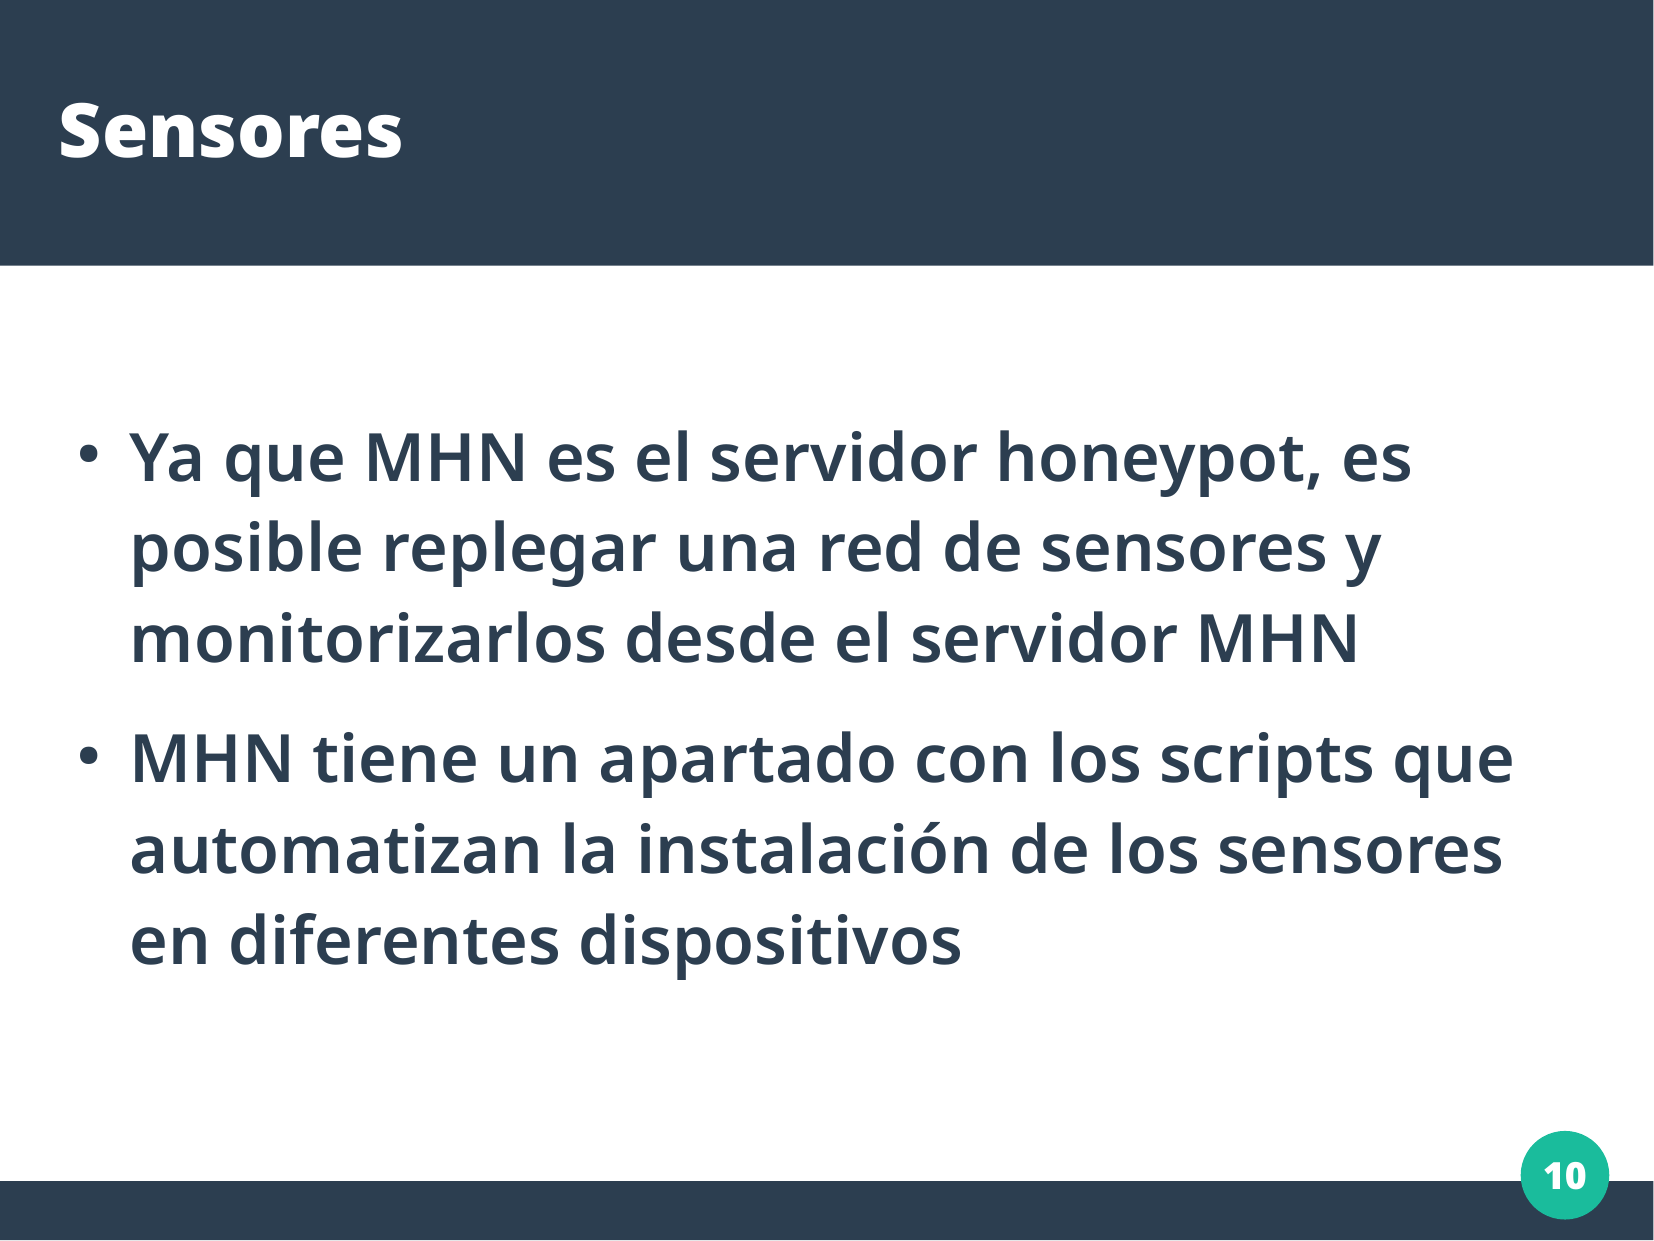

# Sensores
Ya que MHN es el servidor honeypot, es posible replegar una red de sensores y monitorizarlos desde el servidor MHN
MHN tiene un apartado con los scripts que automatizan la instalación de los sensores en diferentes dispositivos
10